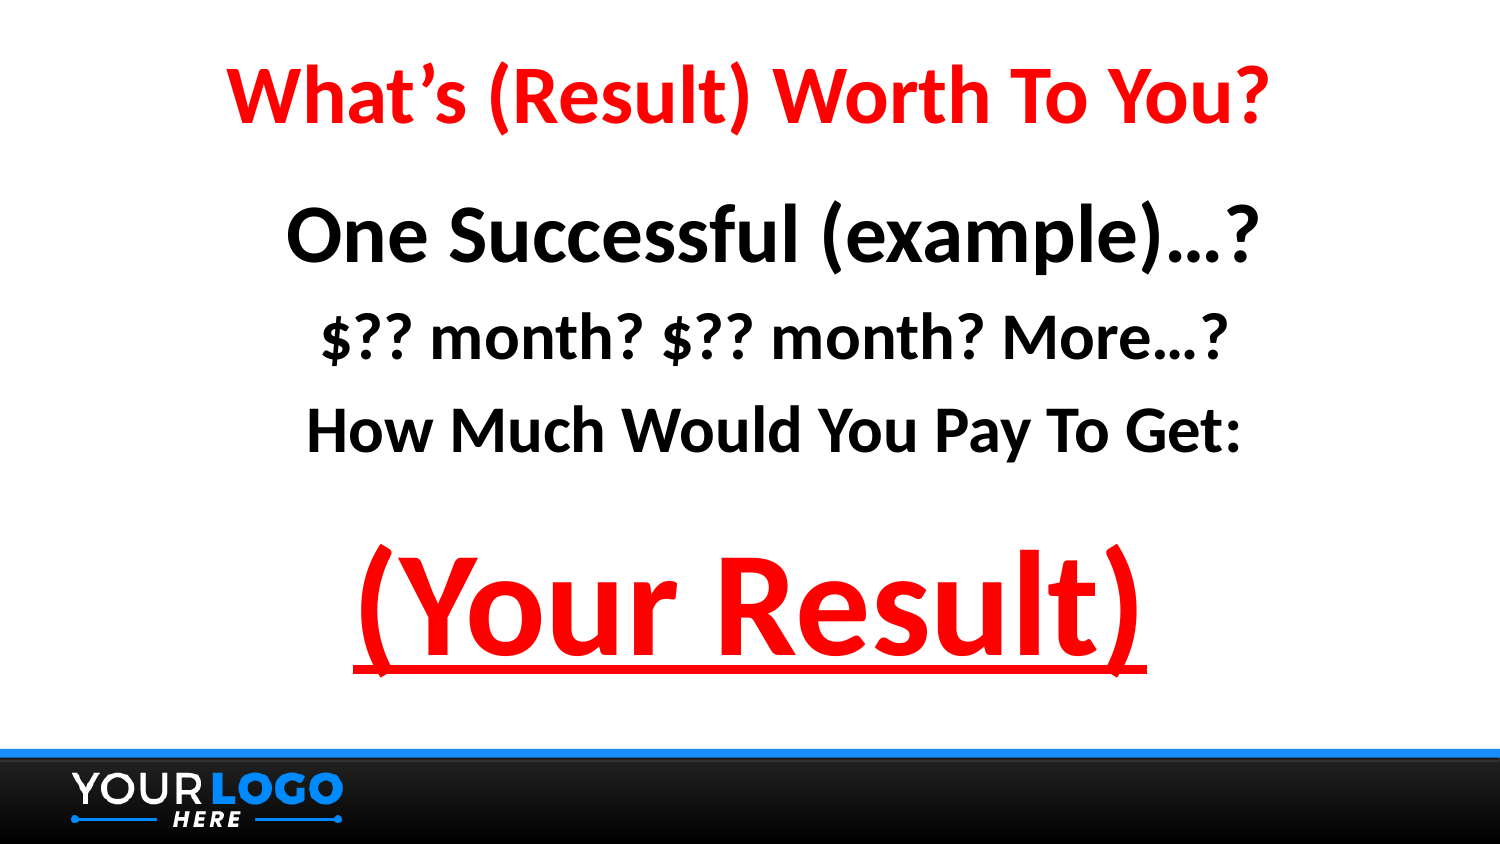

What’s (Result) Worth To You?
One Successful (example)…?
$?? month? $?? month? More…?
How Much Would You Pay To Get:
(Your Result)